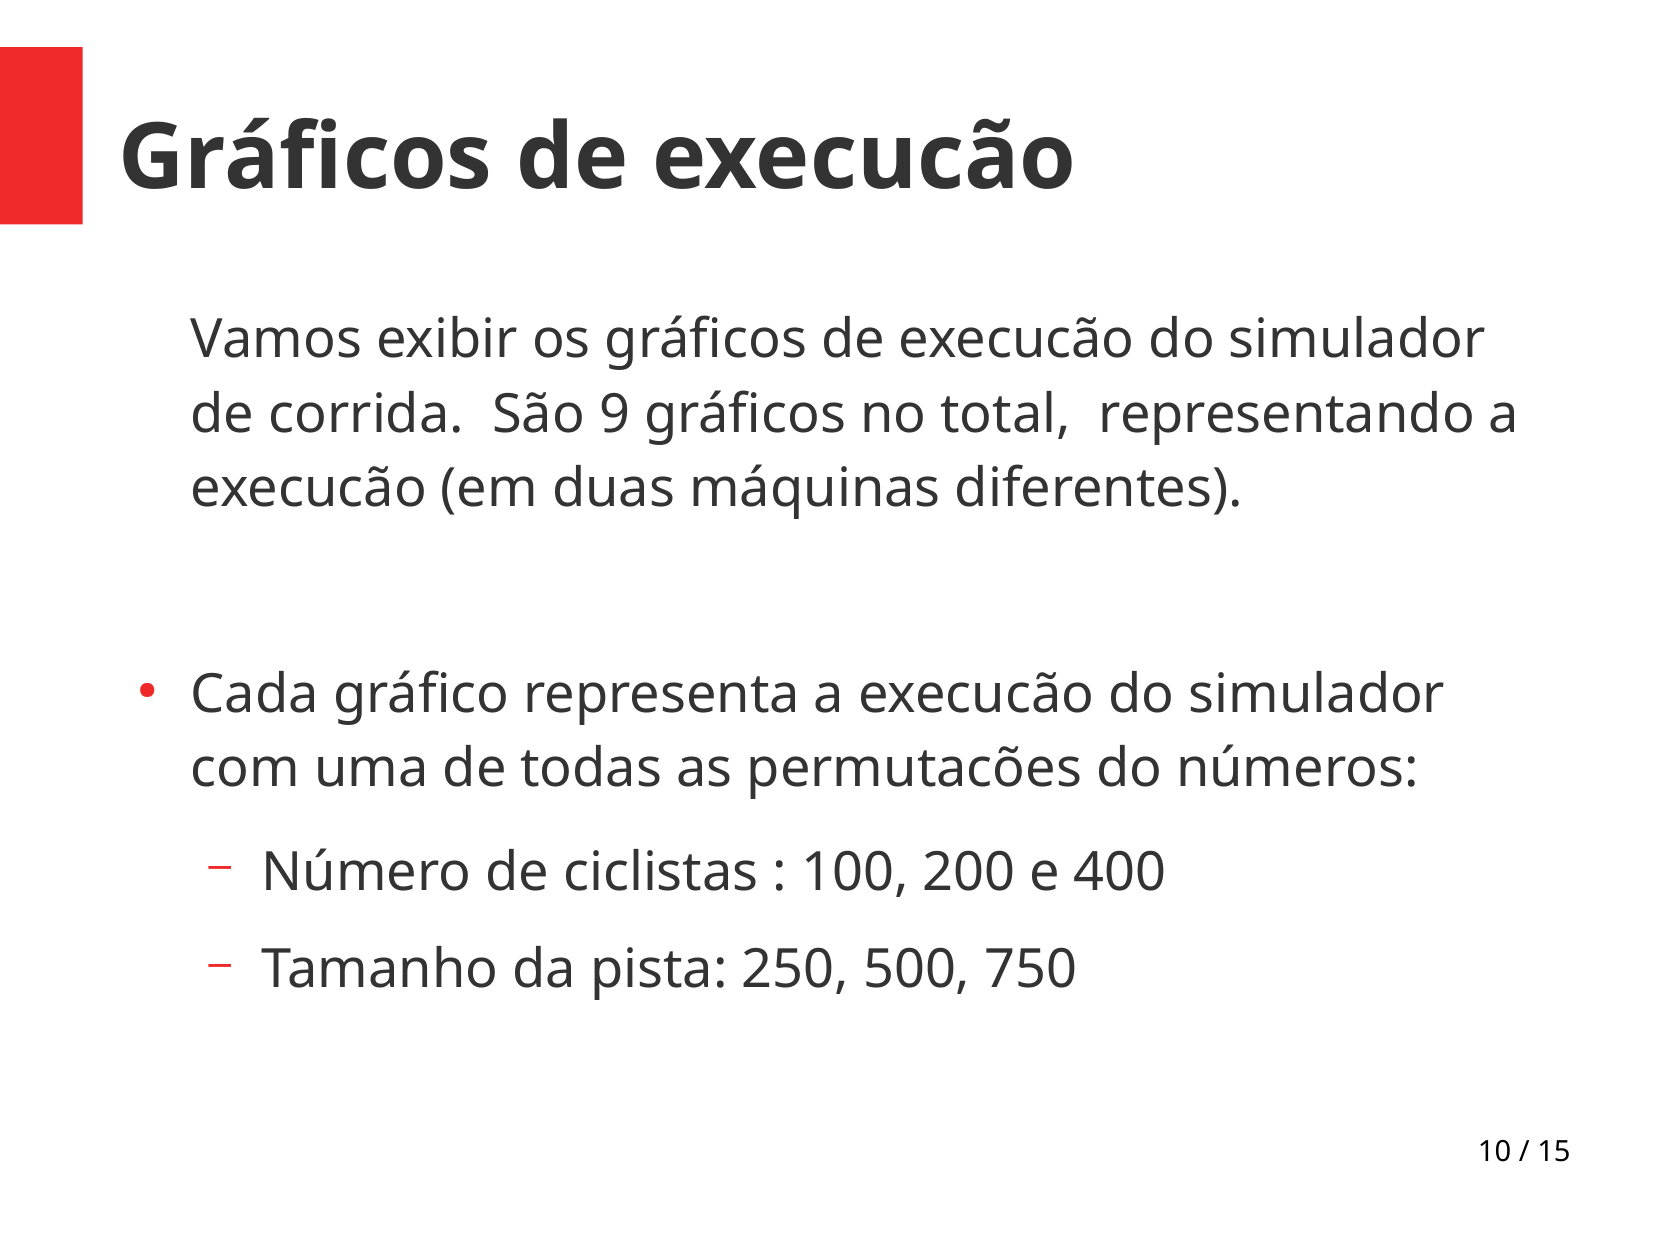

# Gráficos de execucão
Vamos exibir os gráficos de execucão do simulador de corrida. São 9 gráficos no total, representando a execucão (em duas máquinas diferentes).
Cada gráfico representa a execucão do simulador com uma de todas as permutacões do números:
Número de ciclistas : 100, 200 e 400
Tamanho da pista: 250, 500, 750
10